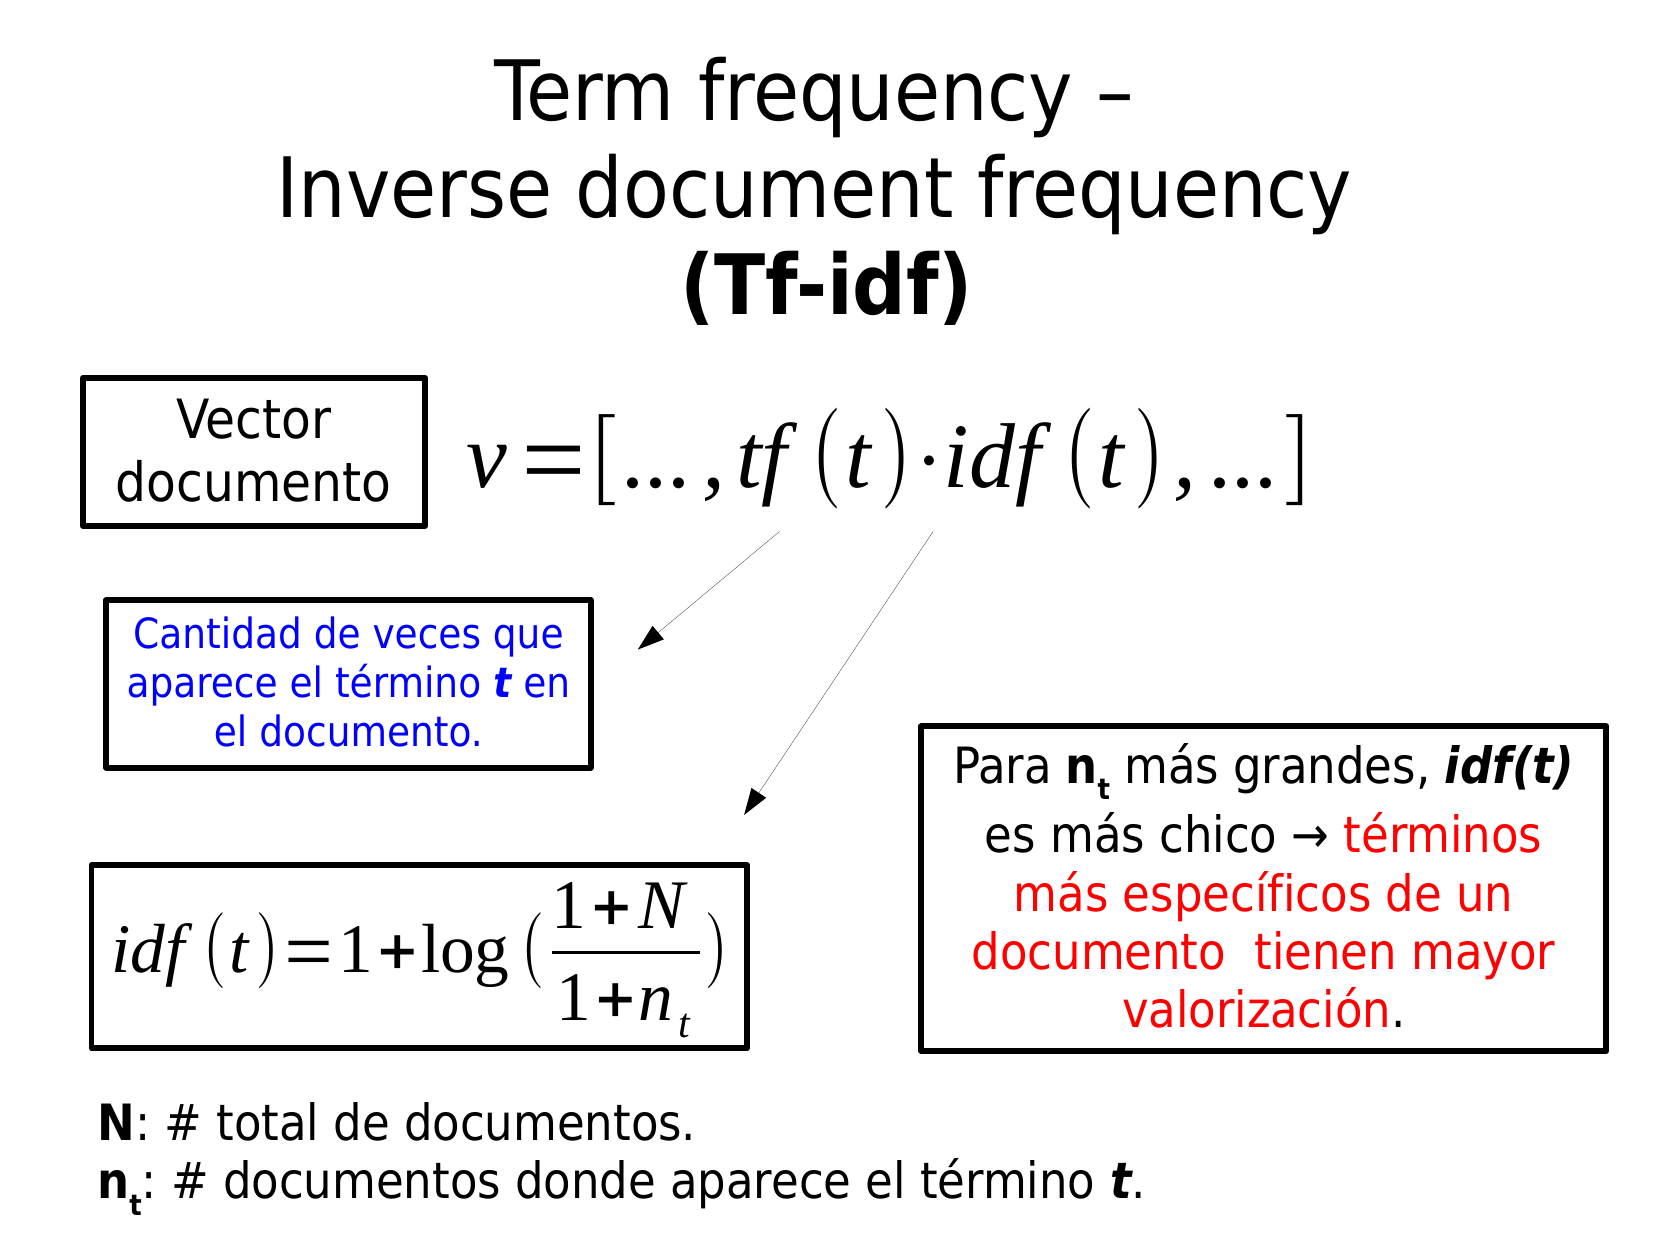

# Term frequency – Inverse document frequency (Tf-idf)
Vector documento
Cantidad de veces que aparece el término t en el documento.
Para nt más grandes, idf(t) es más chico → términos más específicos de un documento tienen mayor valorización.
N: # total de documentos.
nt: # documentos donde aparece el término t.